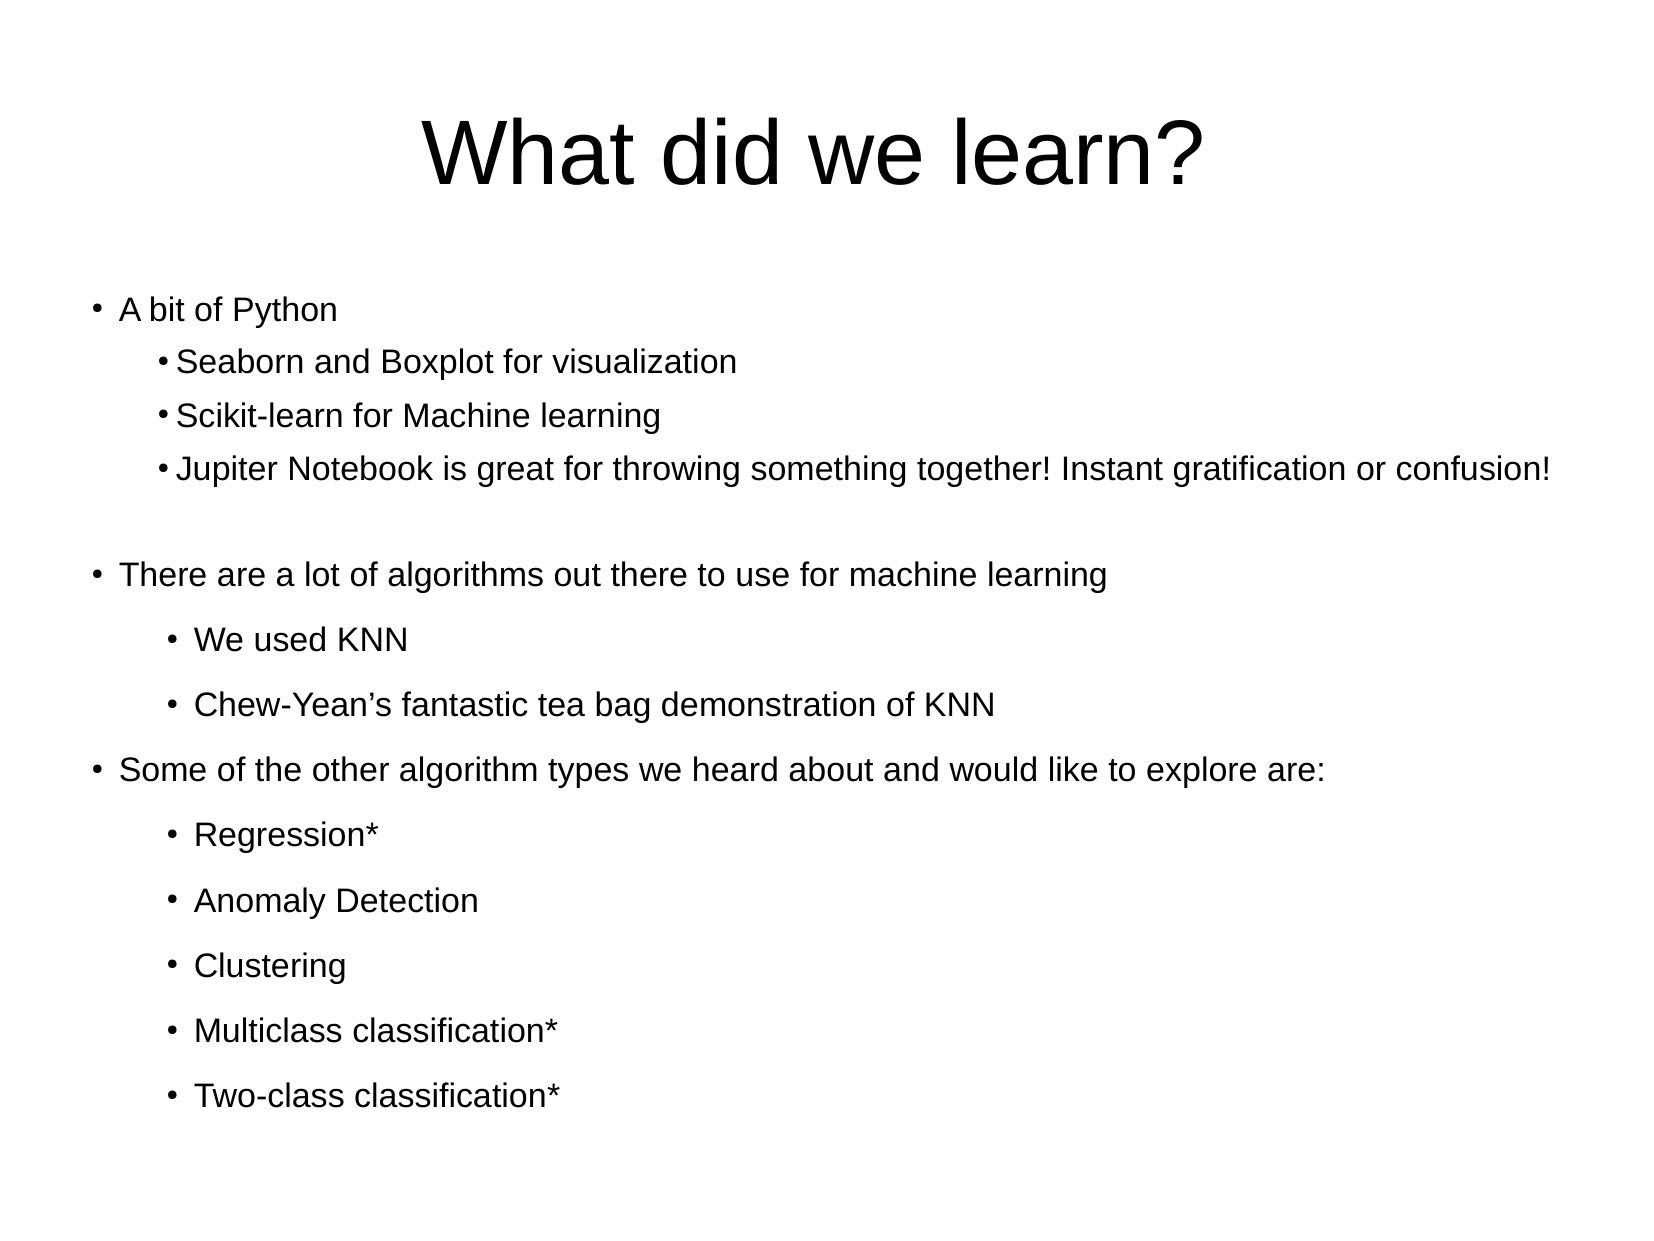

# What did we learn?
A bit of Python
Seaborn and Boxplot for visualization
Scikit-learn for Machine learning
Jupiter Notebook is great for throwing something together! Instant gratification or confusion!
There are a lot of algorithms out there to use for machine learning
We used KNN
Chew-Yean’s fantastic tea bag demonstration of KNN
Some of the other algorithm types we heard about and would like to explore are:
Regression*
Anomaly Detection
Clustering
Multiclass classification*
Two-class classification*